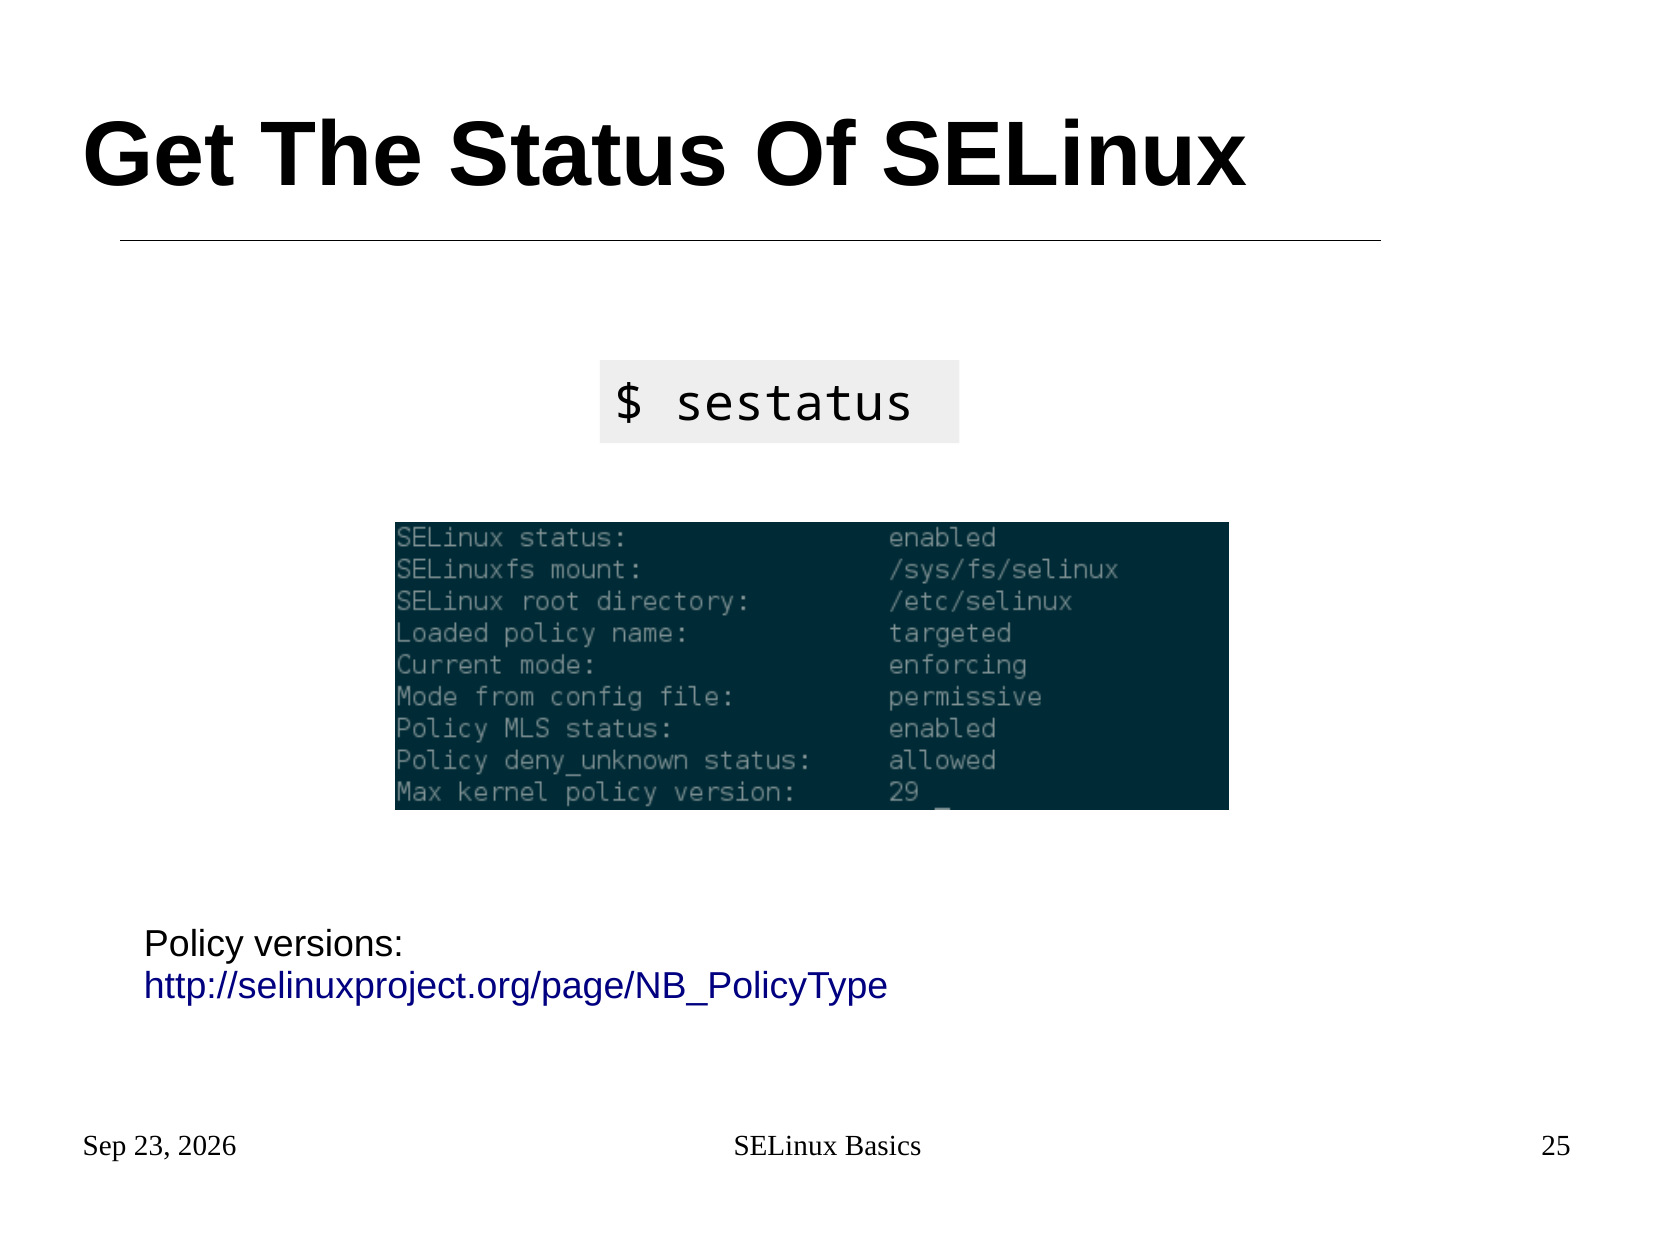

# Get The Status Of SELinux
$ sestatus
Policy versions:
http://selinuxproject.org/page/NB_PolicyType
SELinux Basics
25